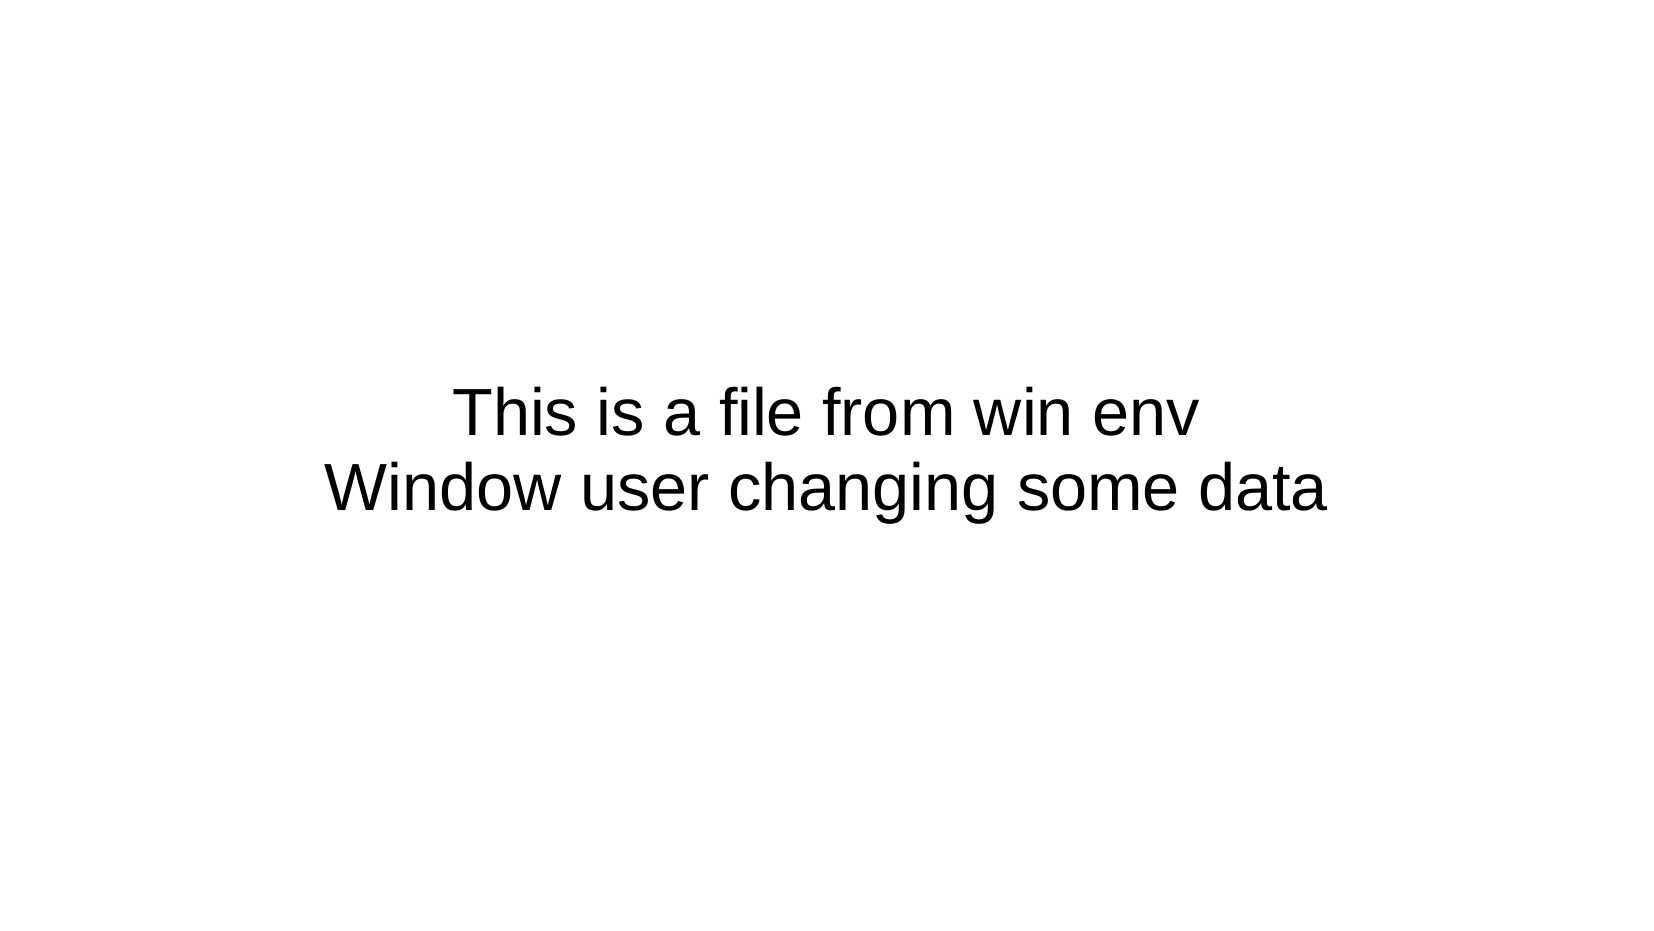

#
This is a file from win env
Window user changing some data